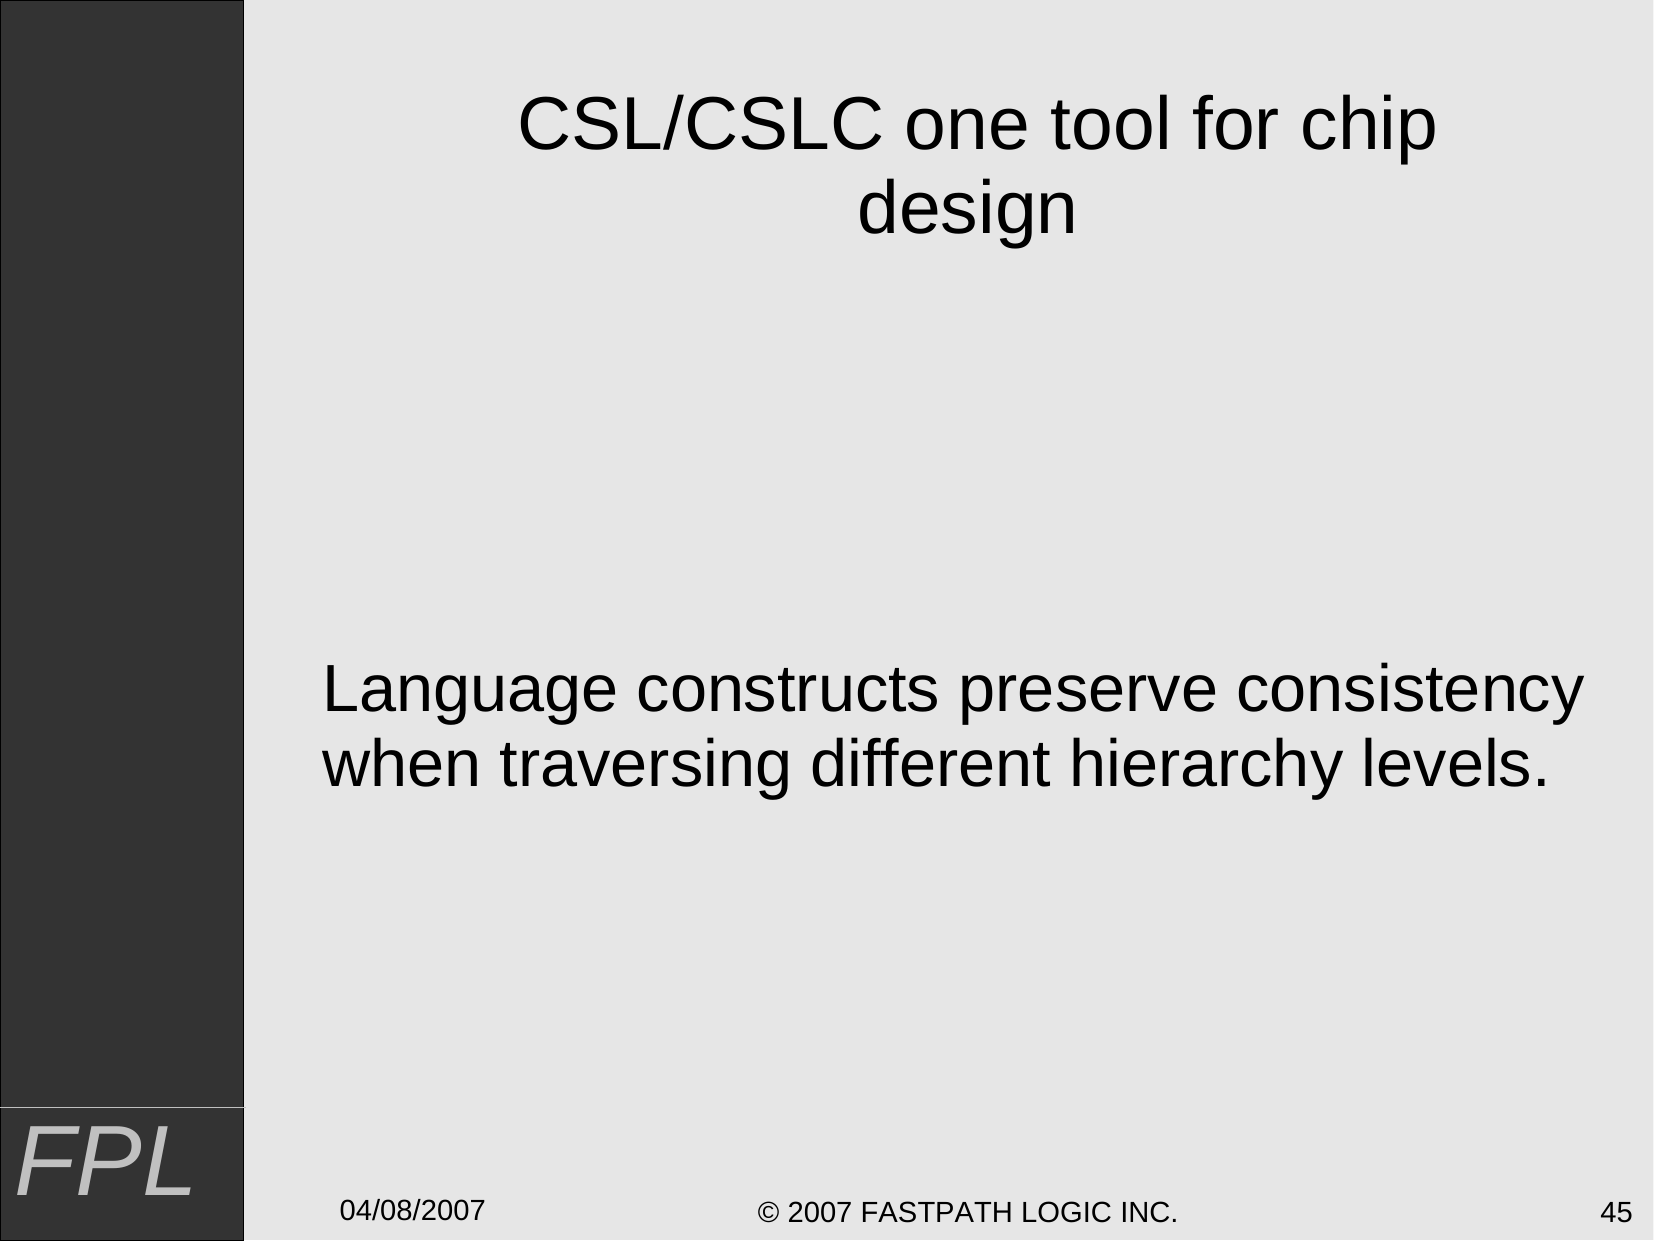

# CSL/CSLC one tool for chip design
Language constructs preserve consistency when traversing different hierarchy levels.
04/08/2007
45
© 2007 FASTPATH LOGIC INC.